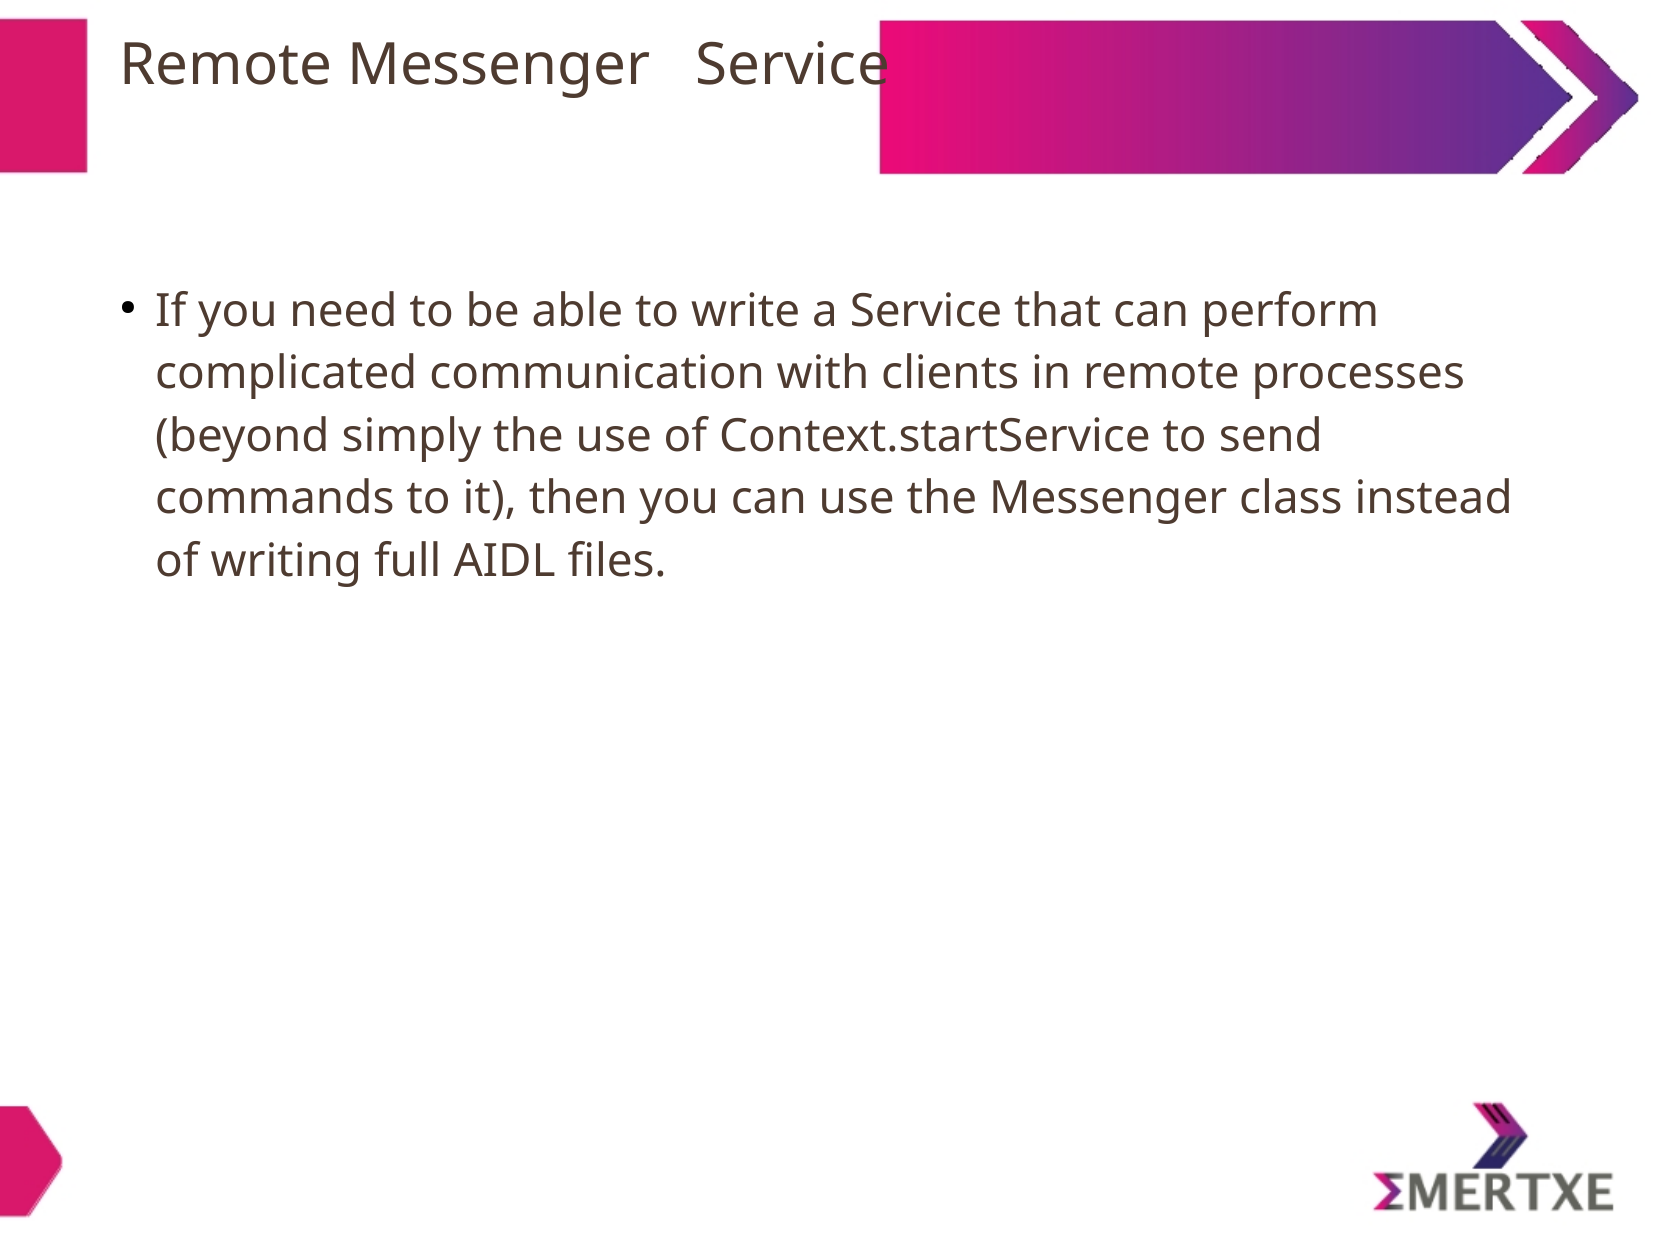

Remote Messenger Service
If you need to be able to write a Service that can perform complicated communication with clients in remote processes (beyond simply the use of Context.startService to send commands to it), then you can use the Messenger class instead of writing full AIDL files.